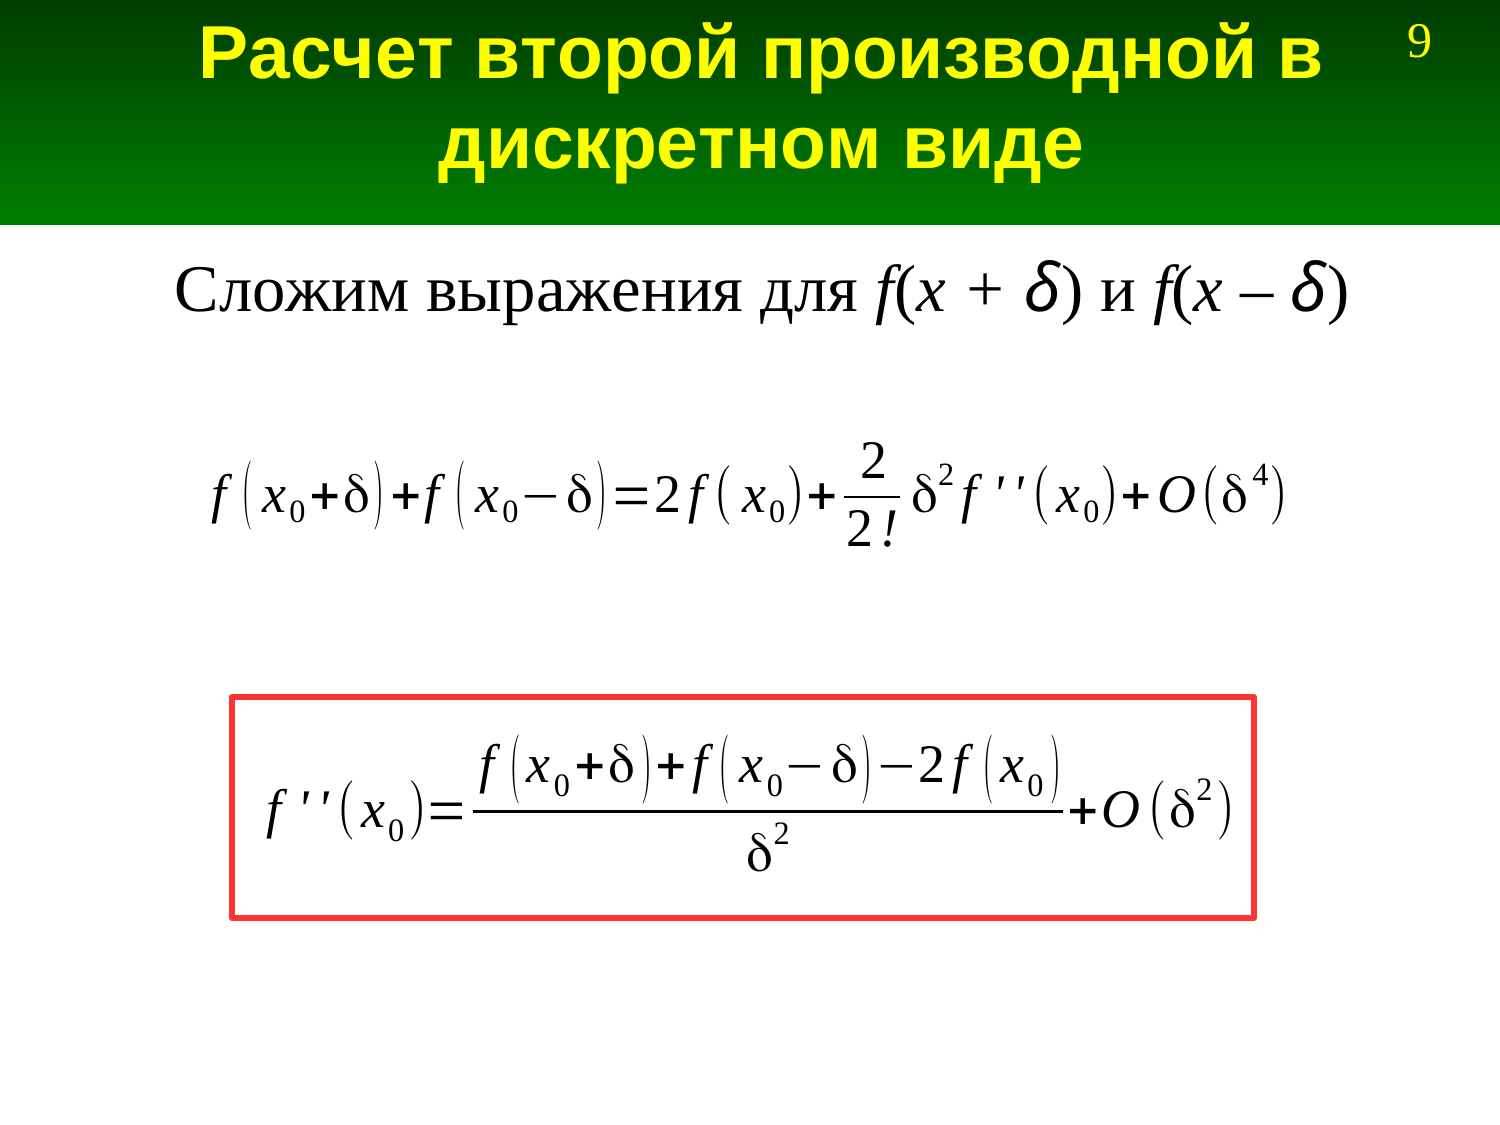

# Расчет второй производной в дискретном виде
Сложим выражения для f(x + δ) и f(x – δ)